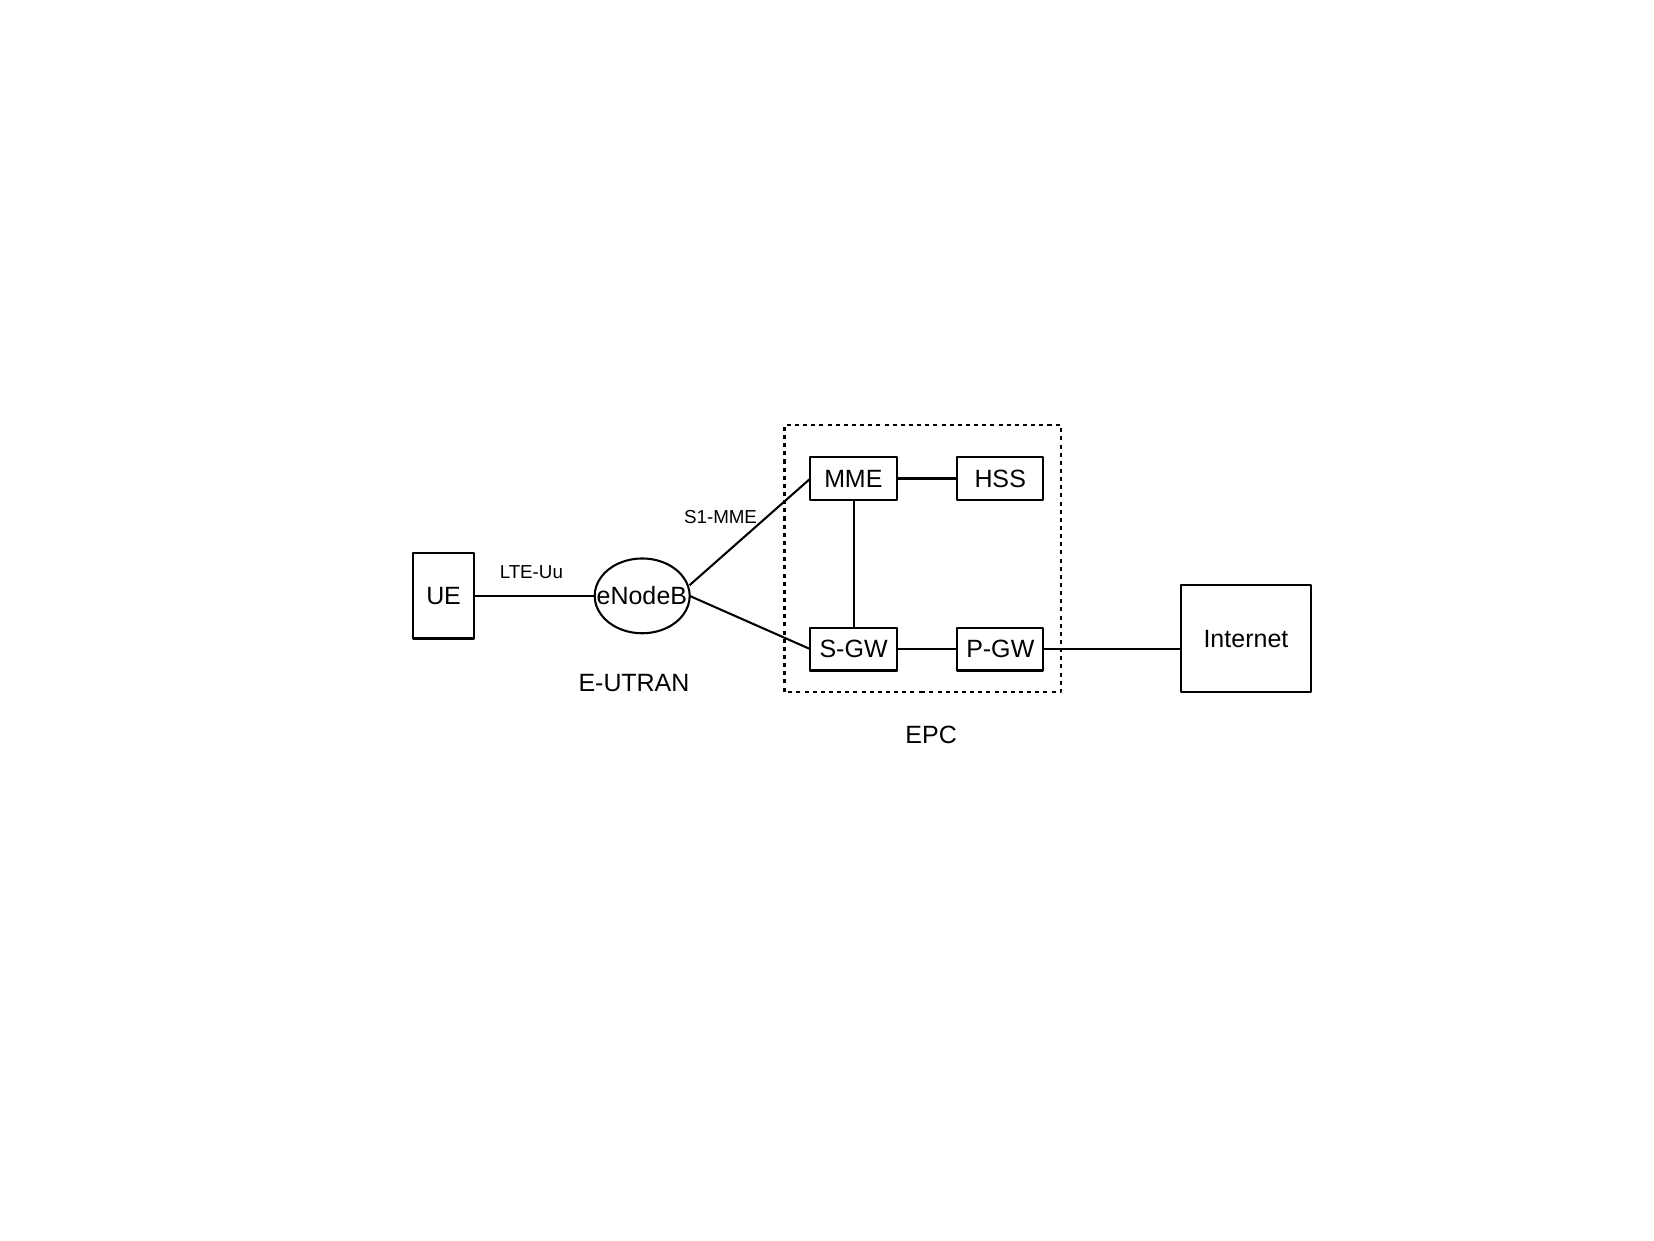

MME
HSS
S1-MME
LTE-Uu
UE
eNodeB
Internet
S-GW
P-GW
E-UTRAN
EPC